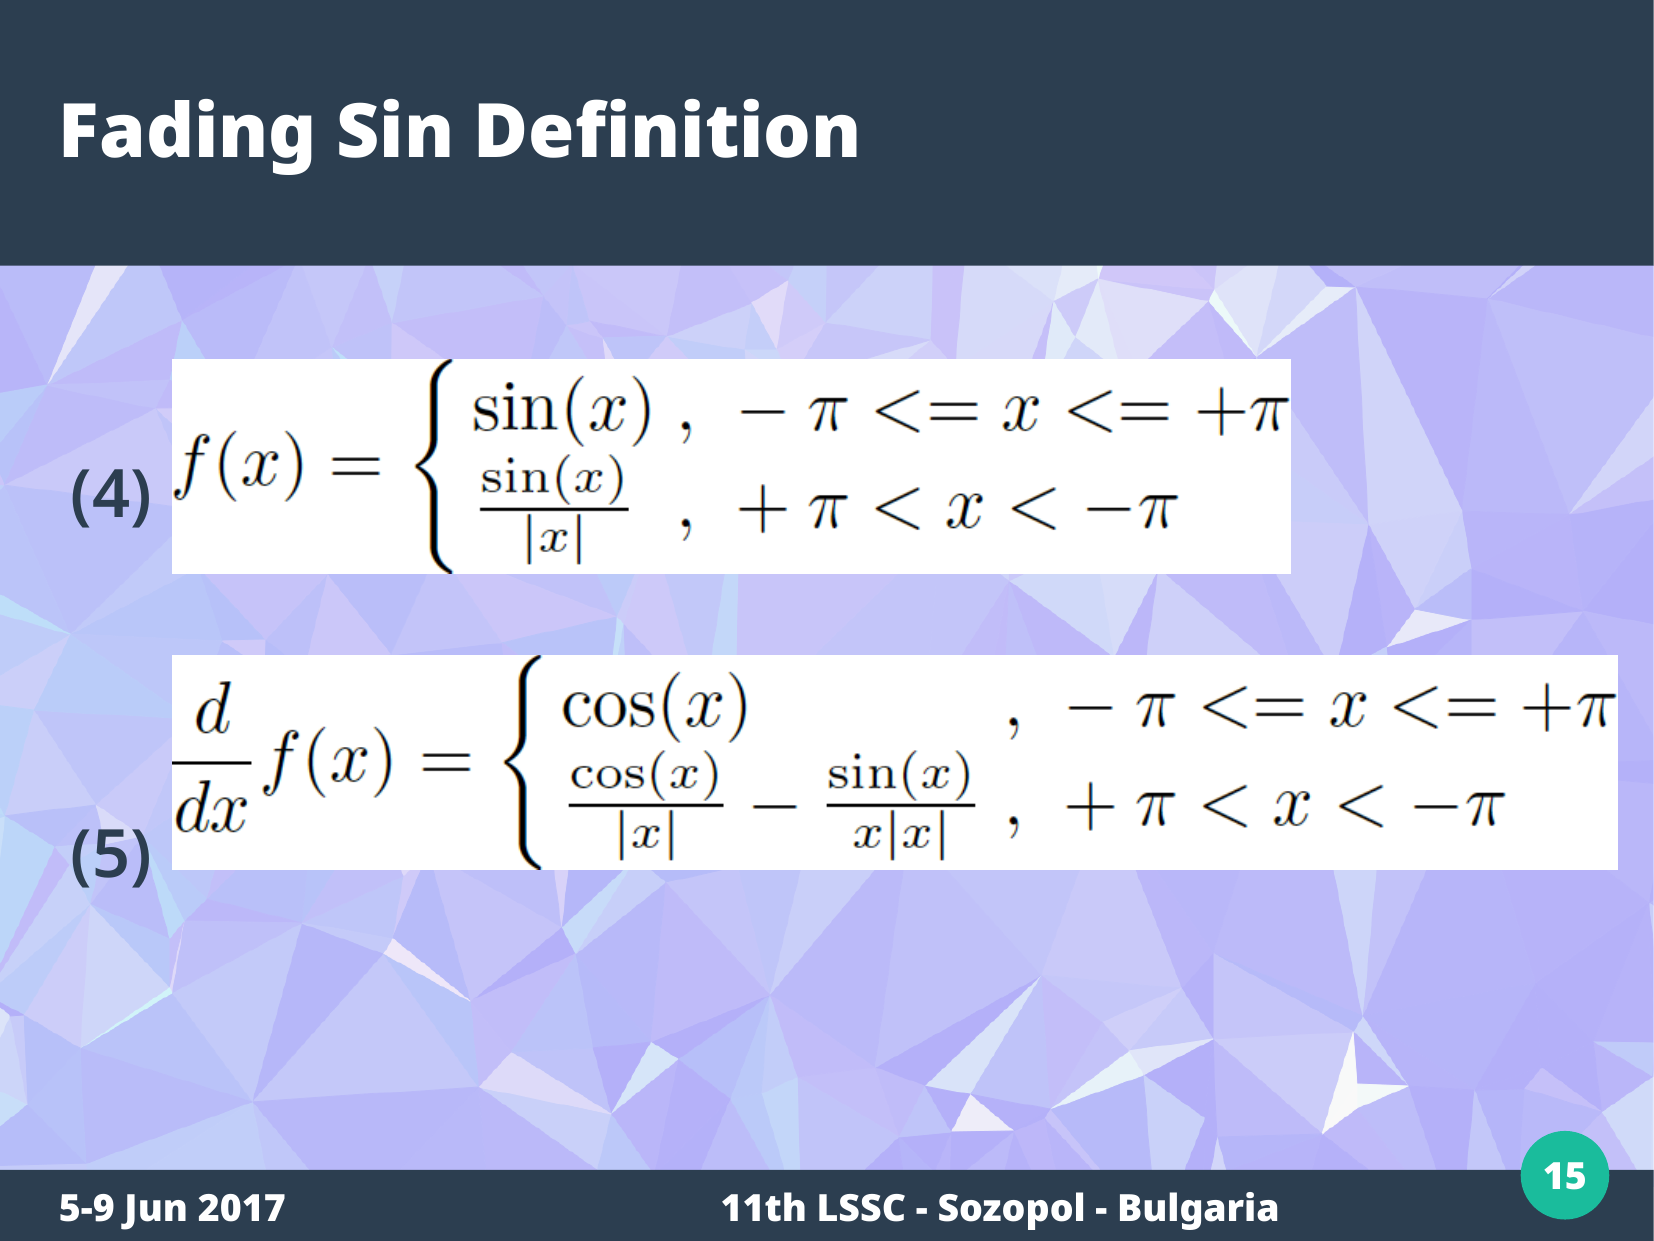

# Fading Sin Definition
(4)
(5)
15
5-9 Jun 2017
11th LSSC - Sozopol - Bulgaria